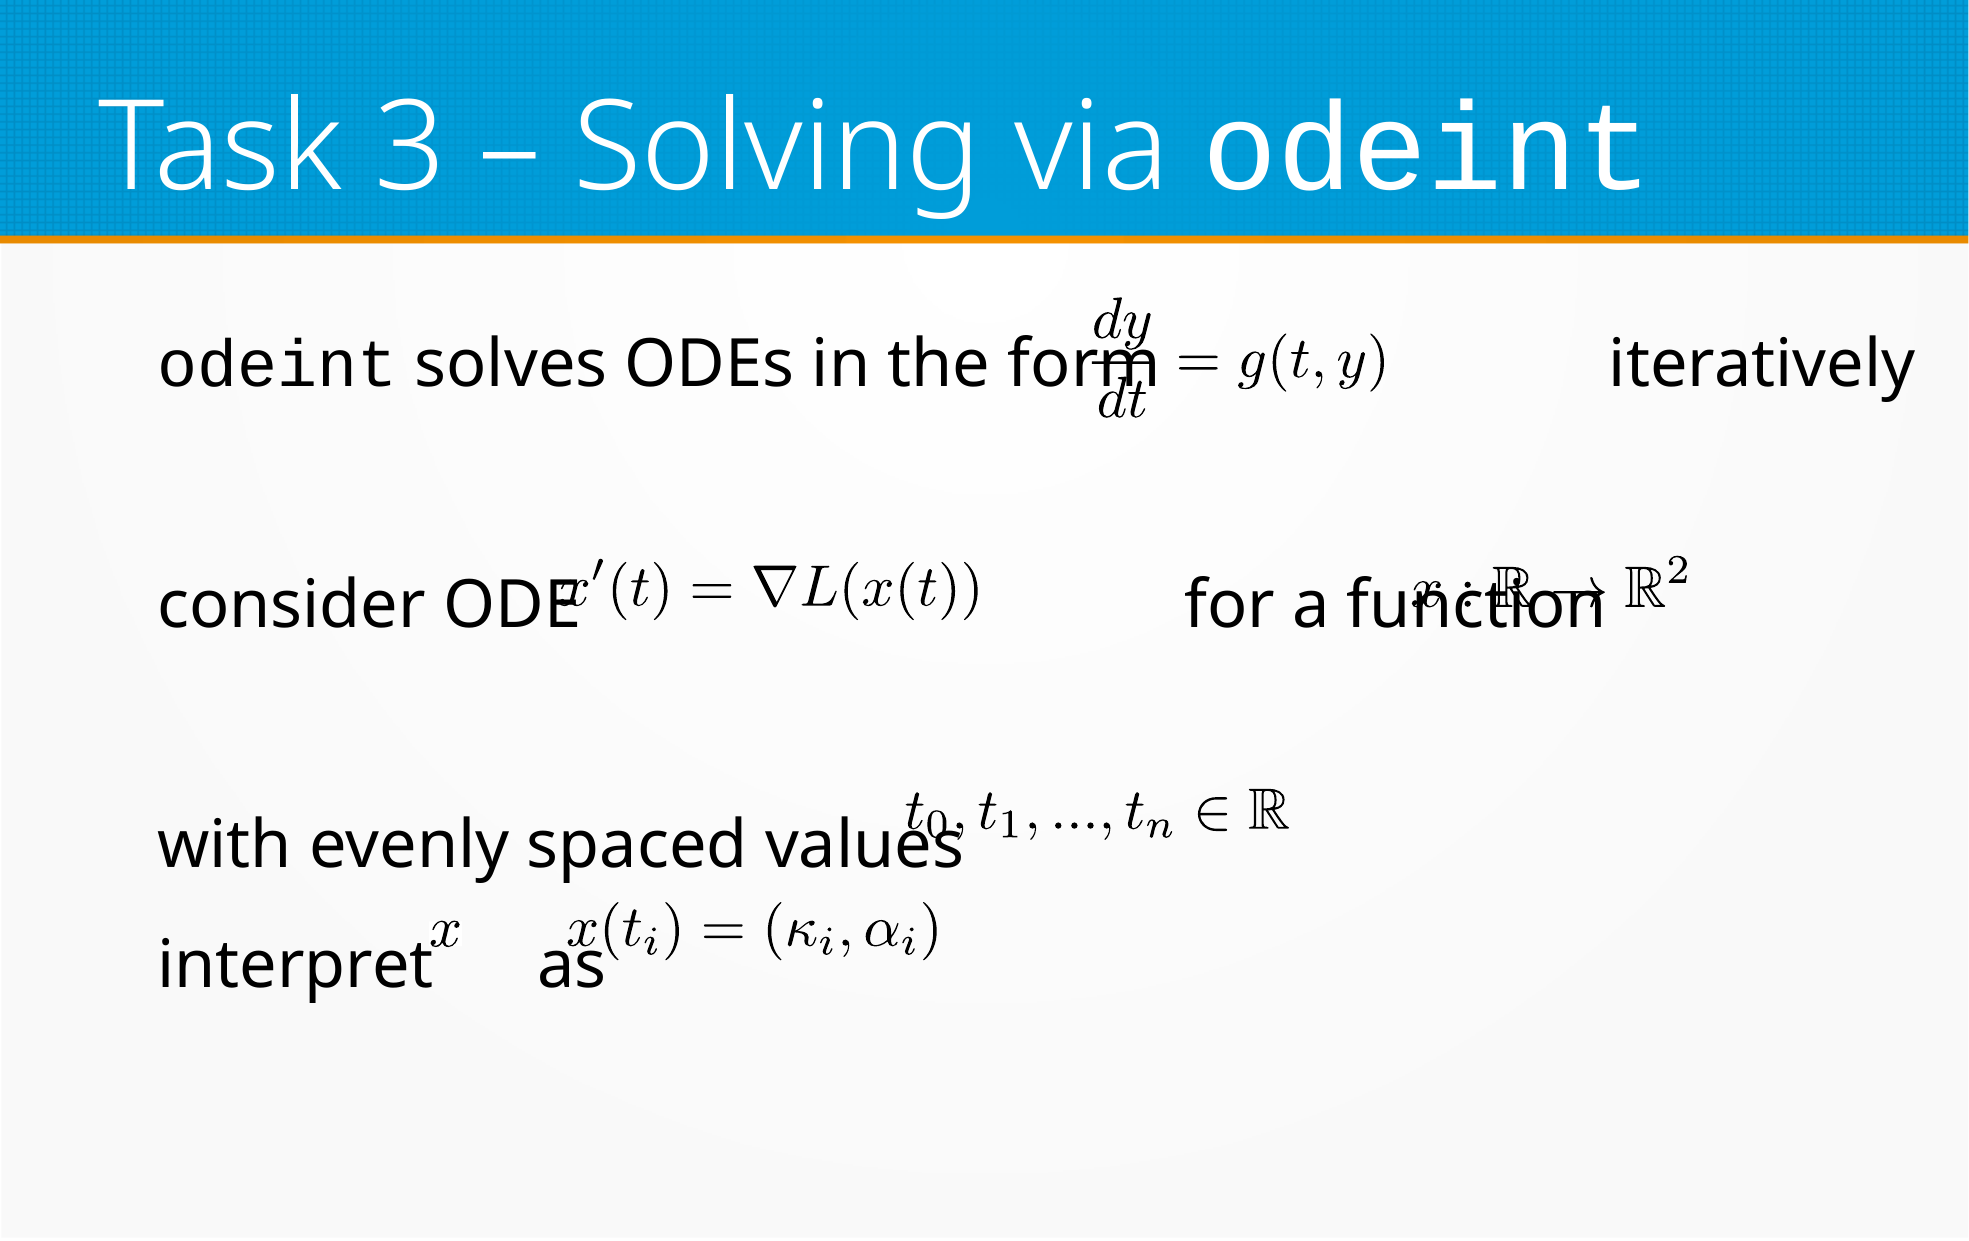

# Task 3 – Solving via odeint
odeint solves ODEs in the form iteratively
consider ODE for a function
with evenly spaced values
interpret as